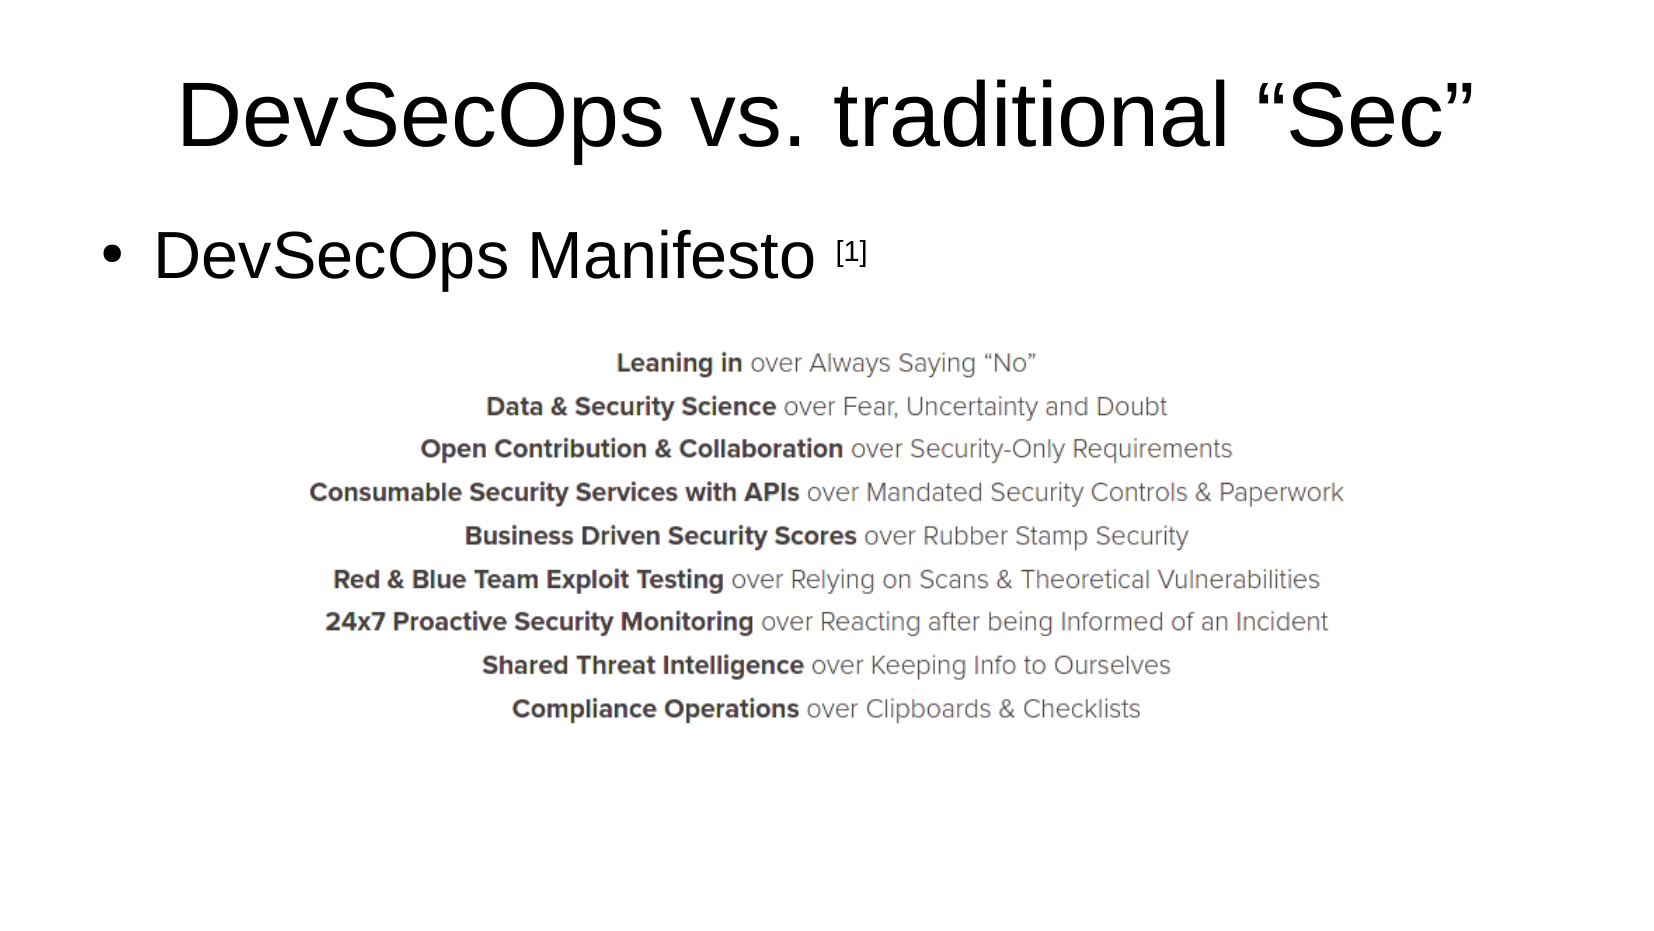

# DevSecOps vs. traditional “Sec”
DevSecOps Manifesto [1]